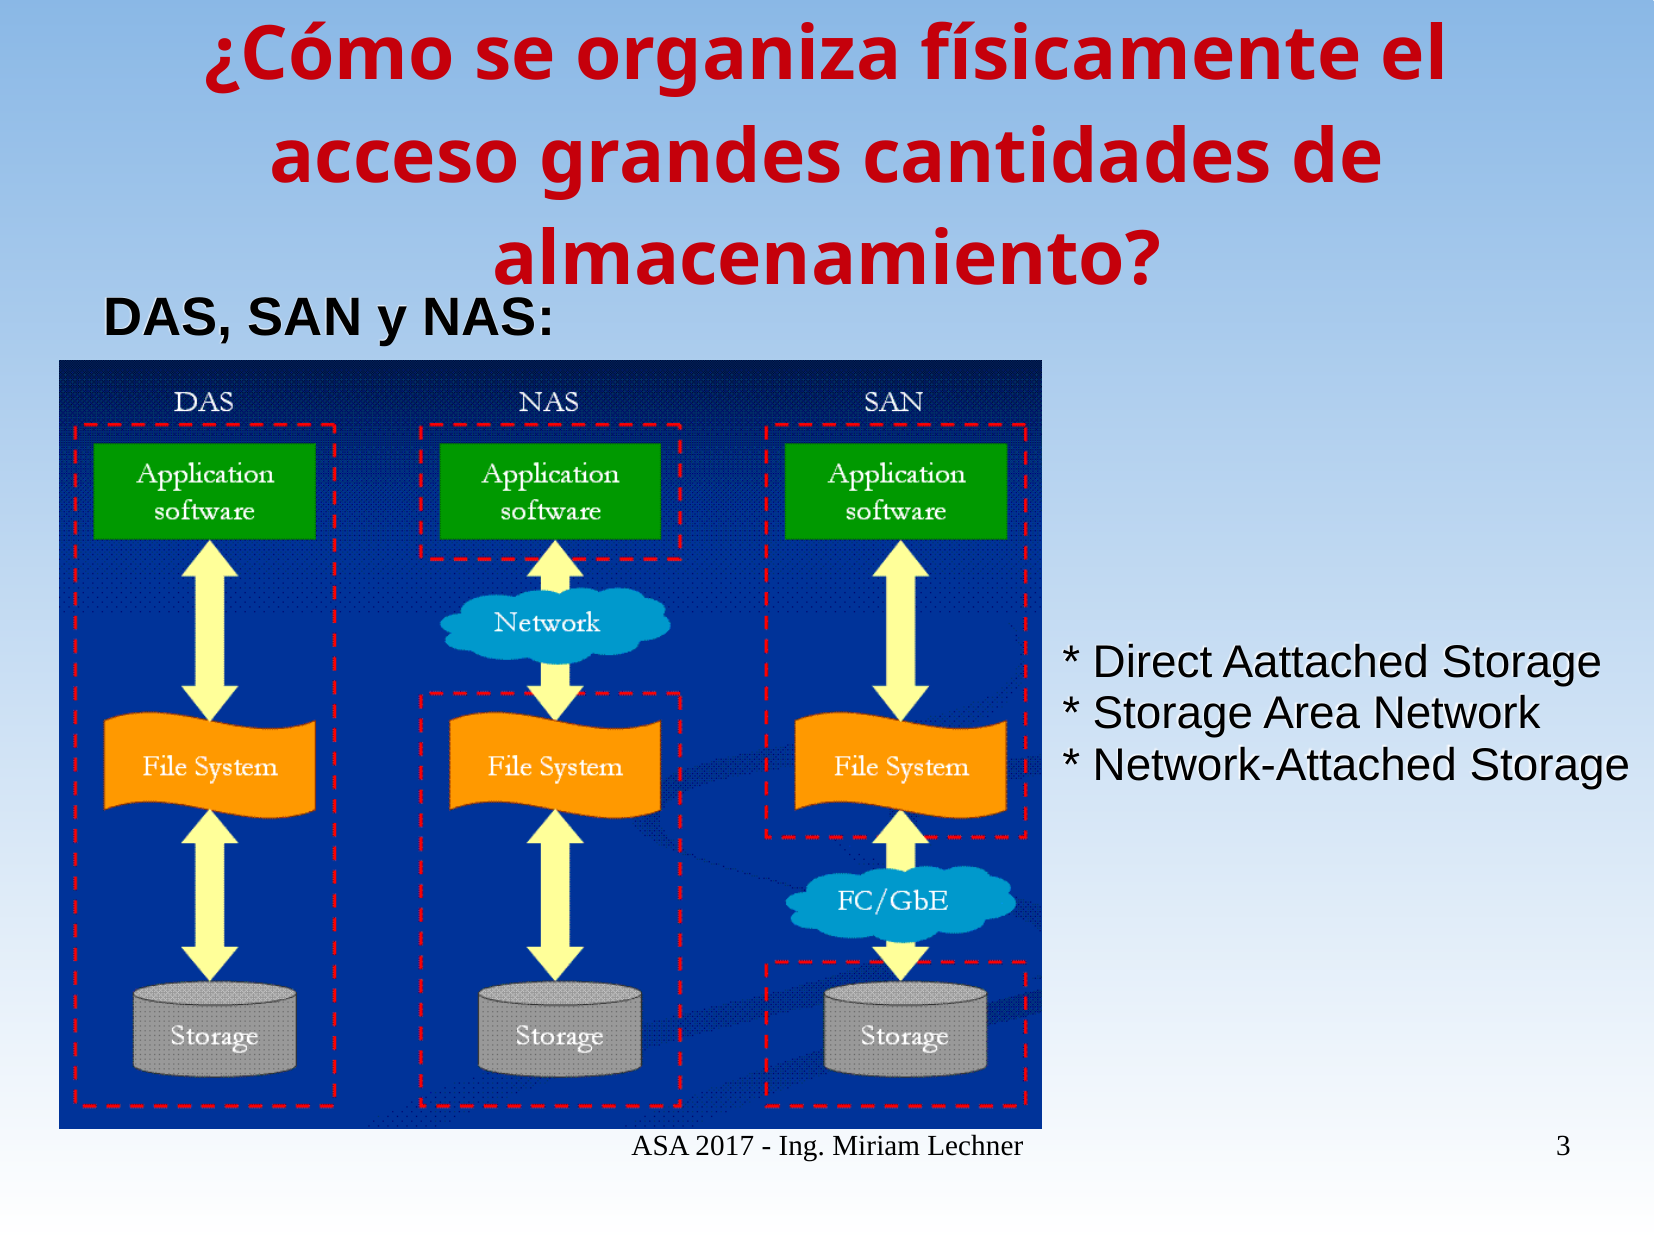

# ¿Cómo se organiza físicamente el acceso grandes cantidades de almacenamiento?
DAS, SAN y NAS:
* Direct Aattached Storage
* Storage Area Network
* Network-Attached Storage
ASA 2017 - Ing. Miriam Lechner
3